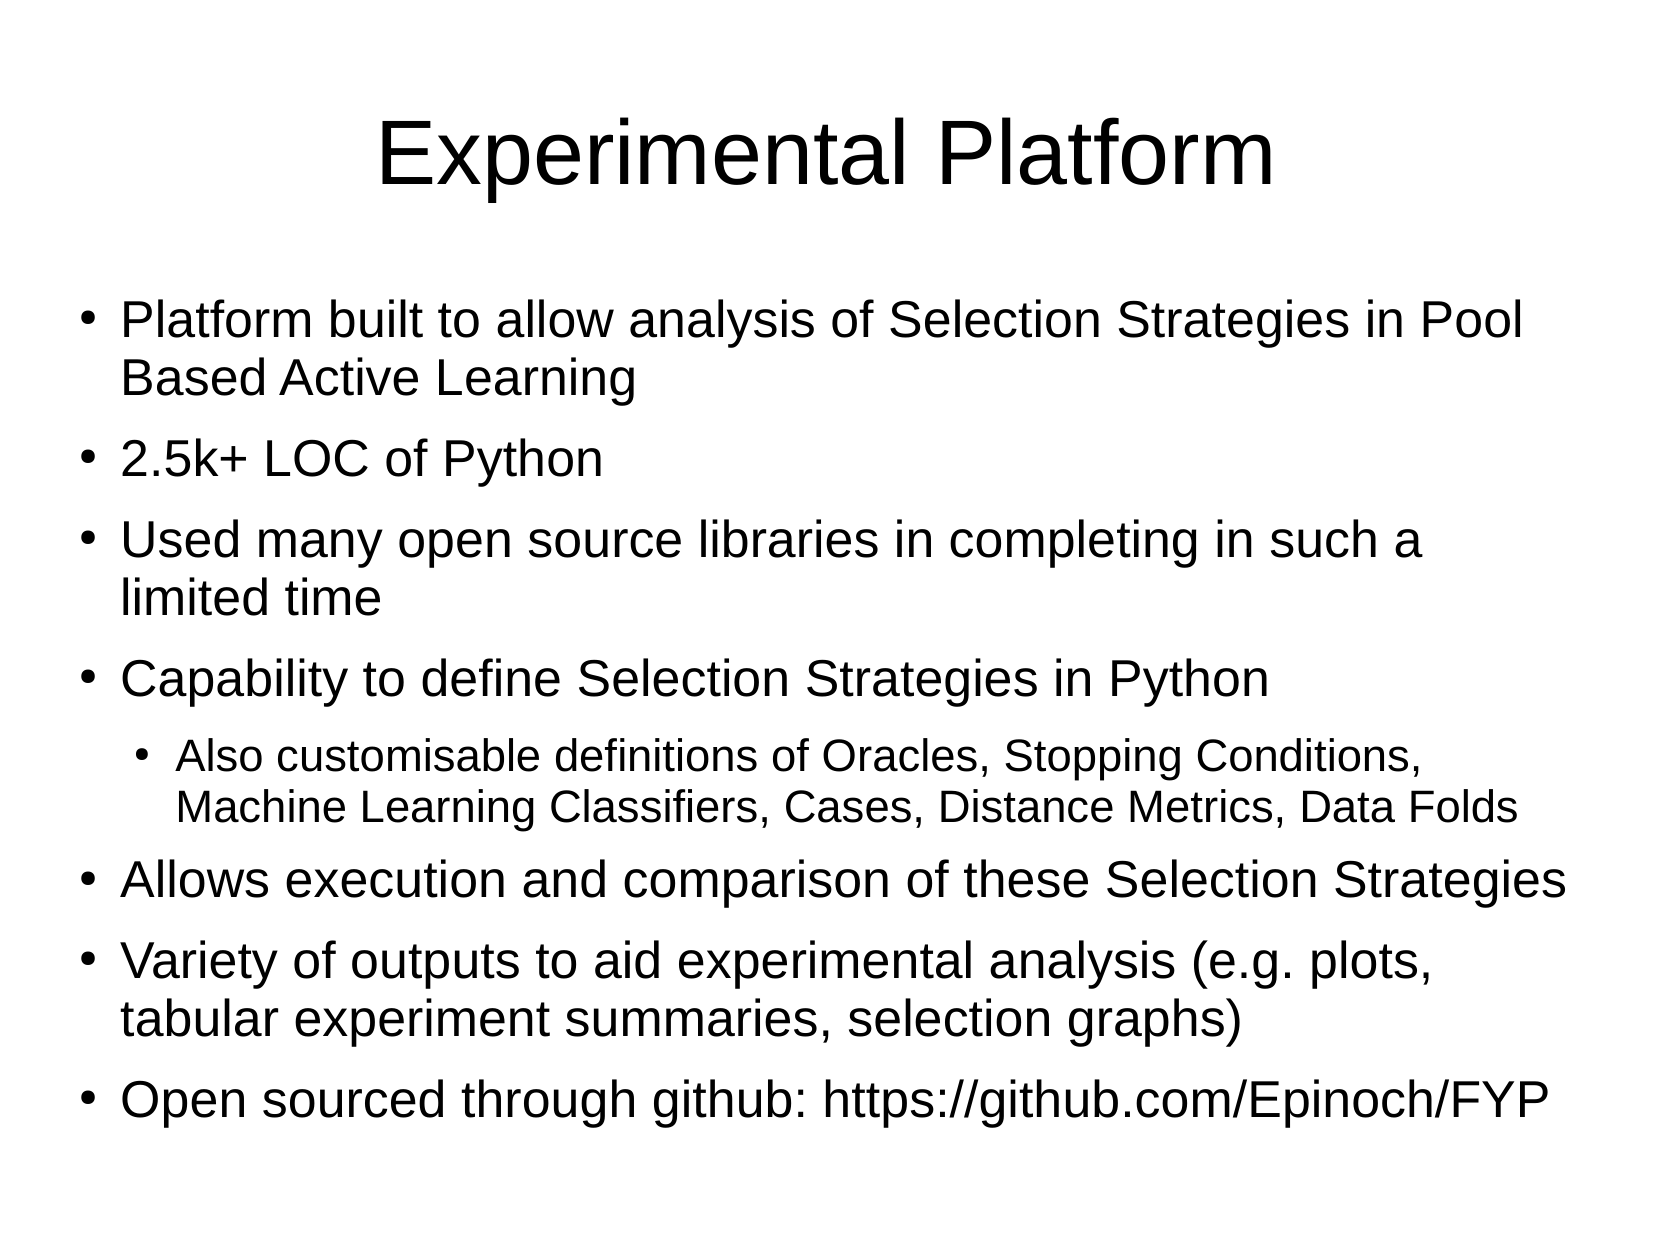

# Experimental Platform
Platform built to allow analysis of Selection Strategies in Pool Based Active Learning
2.5k+ LOC of Python
Used many open source libraries in completing in such a limited time
Capability to define Selection Strategies in Python
Also customisable definitions of Oracles, Stopping Conditions, Machine Learning Classifiers, Cases, Distance Metrics, Data Folds
Allows execution and comparison of these Selection Strategies
Variety of outputs to aid experimental analysis (e.g. plots, tabular experiment summaries, selection graphs)
Open sourced through github: https://github.com/Epinoch/FYP